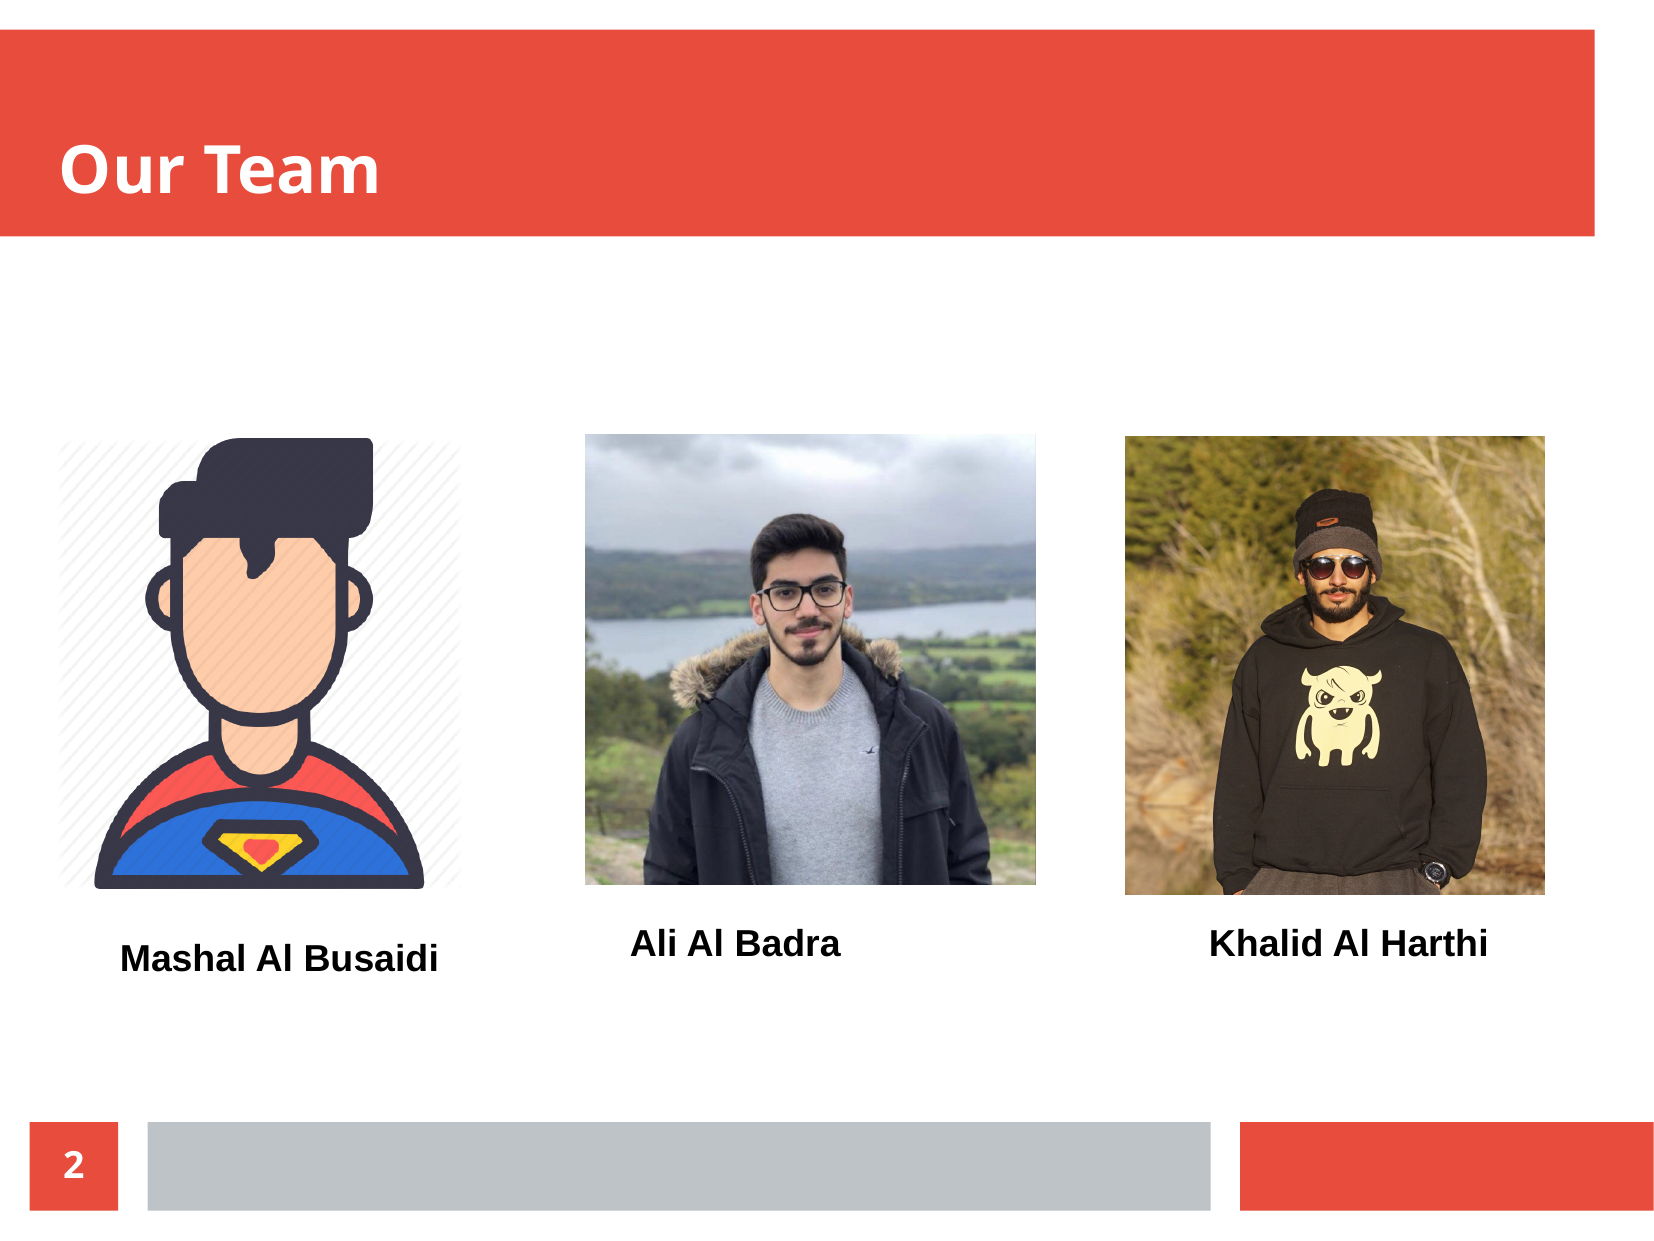

# Our Team
Ali Al Badra
Khalid Al Harthi
Mashal Al Busaidi